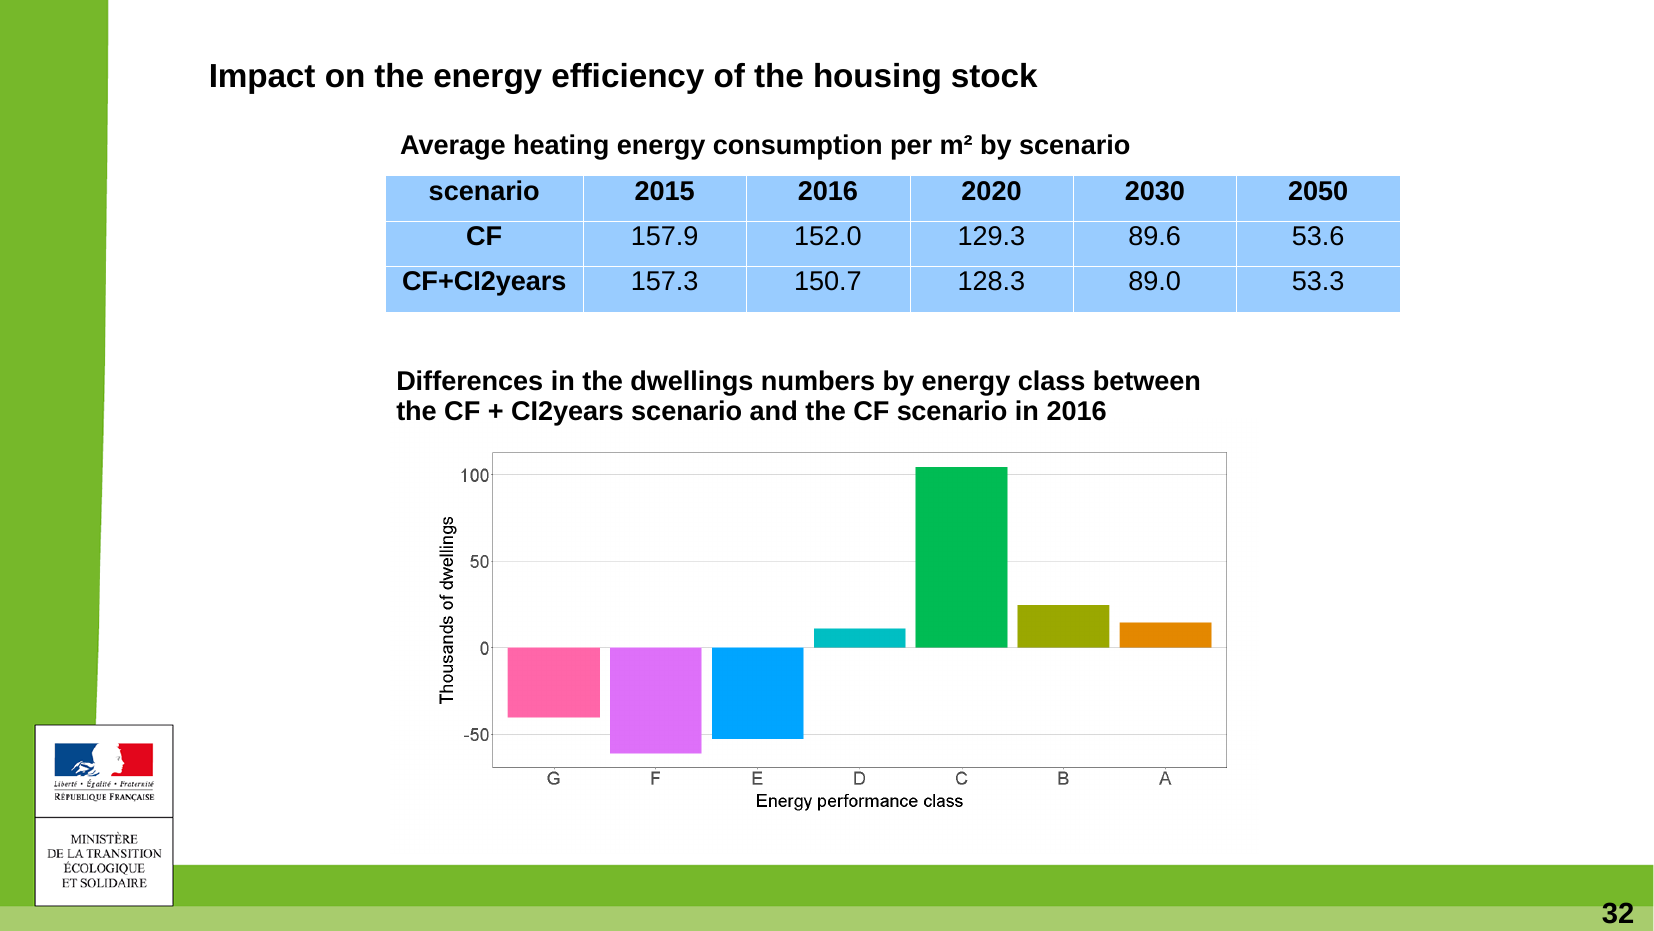

# Impact on the energy efficiency of the housing stock
Average heating energy consumption per m² by scenario
| scenario | 2015 | 2016 | 2020 | 2030 | 2050 |
| --- | --- | --- | --- | --- | --- |
| CF | 157.9 | 152.0 | 129.3 | 89.6 | 53.6 |
| CF+CI2years | 157.3 | 150.7 | 128.3 | 89.0 | 53.3 |
Differences in the dwellings numbers by energy class between the CF + CI2years scenario and the CF scenario in 2016